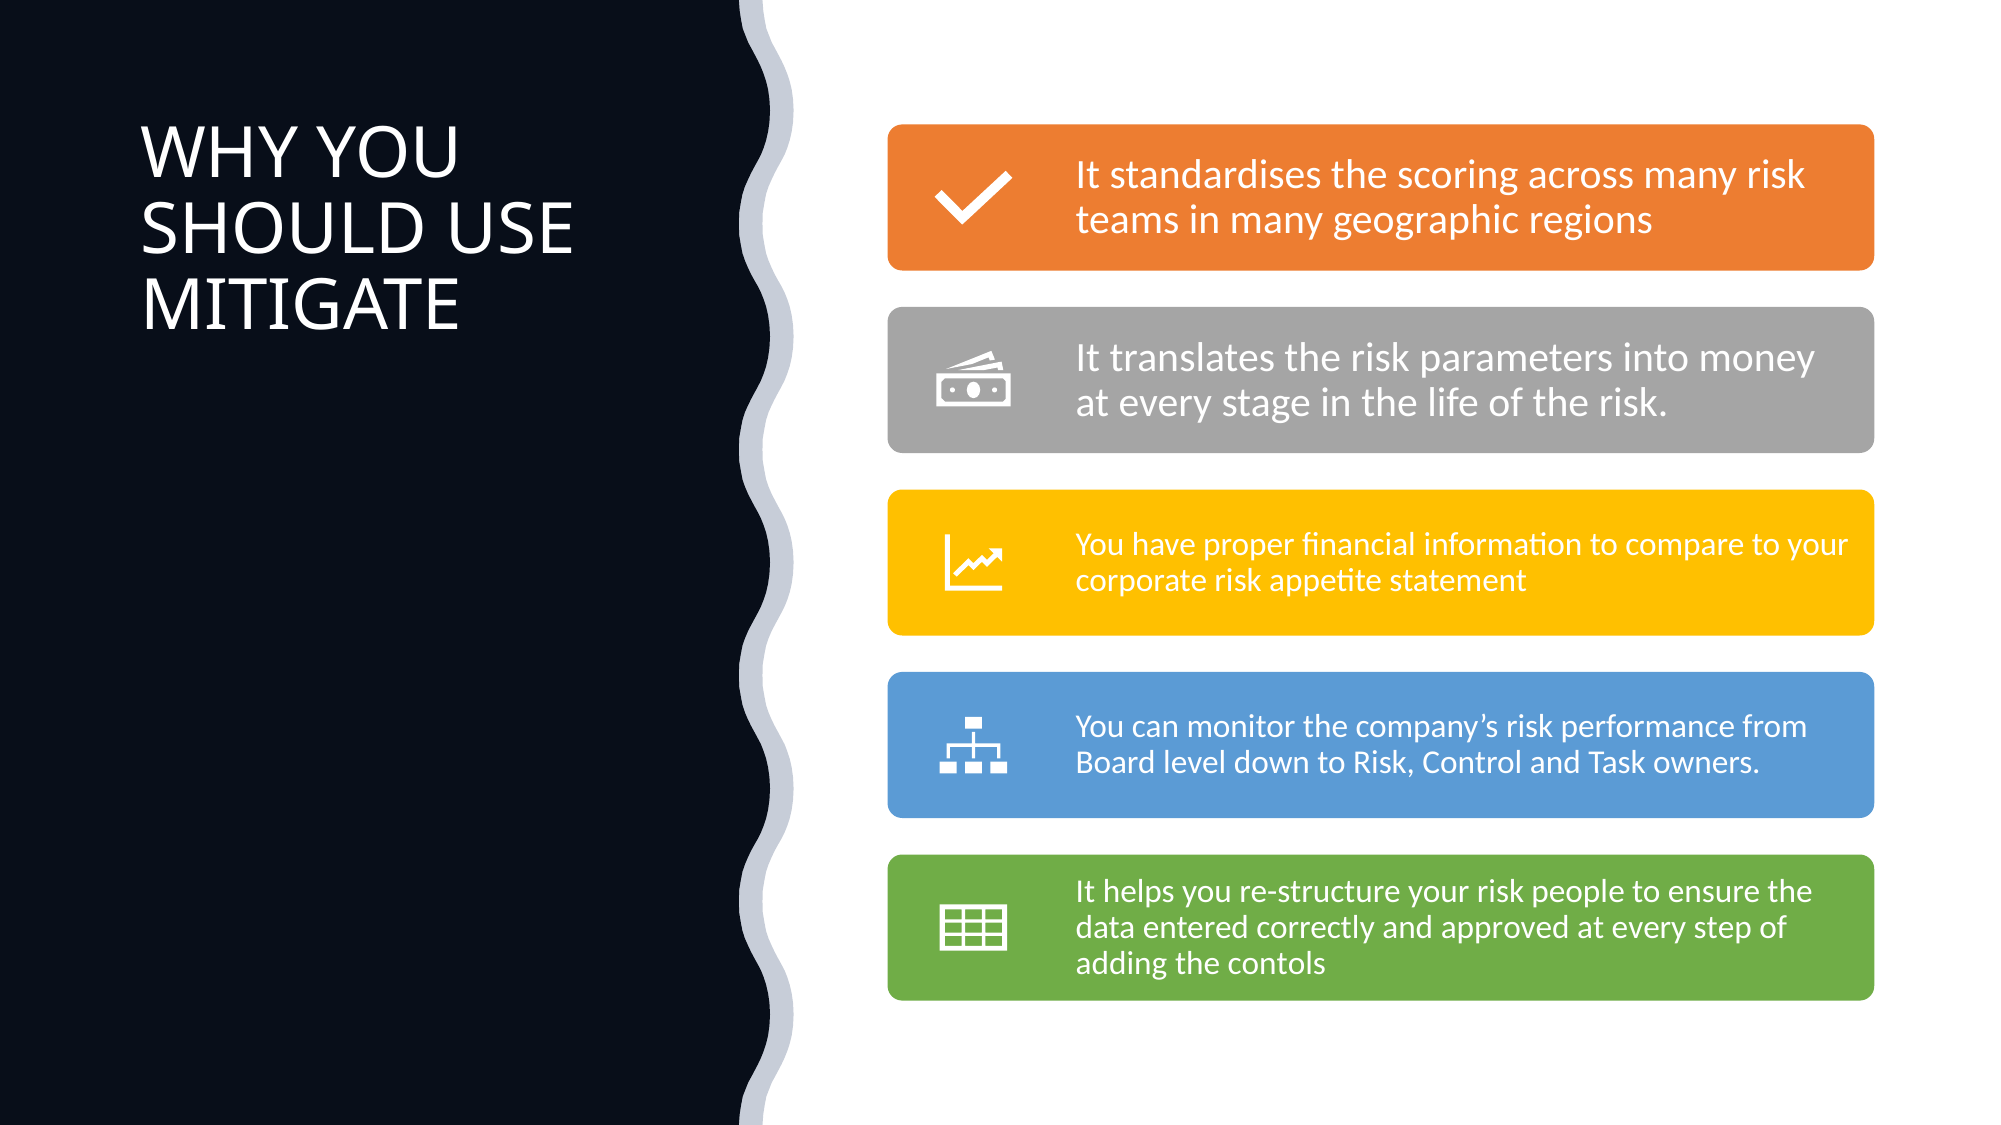

# WHY YOU SHOULD USE MITIGATE
It standardises the scoring across many risk teams in many geographic regions
It translates the risk parameters into money at every stage in the life of the risk.
You have proper financial information to compare to your corporate risk appetite statement
You can monitor the company’s risk performance from Board level down to Risk, Control and Task owners.
It helps you re-structure your risk people to ensure the data entered correctly and approved at every step of adding the contols